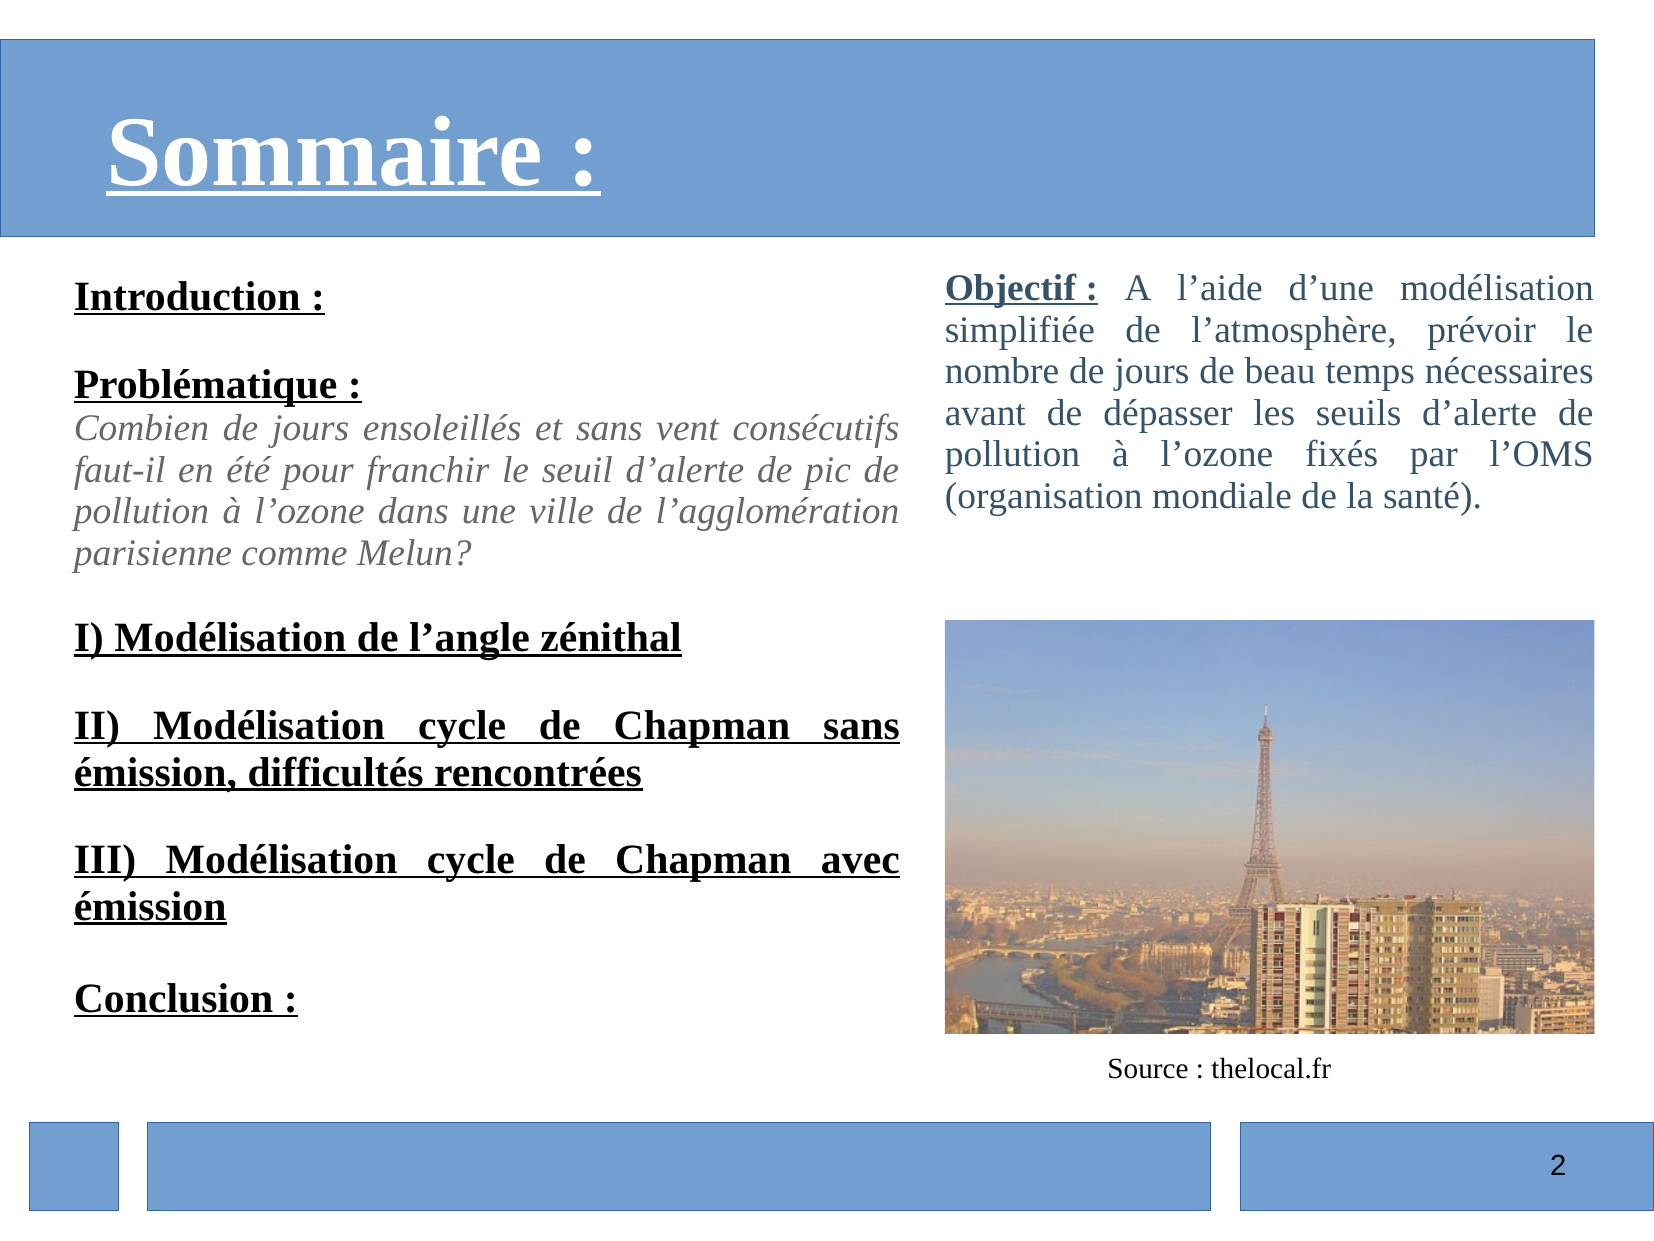

# Sommaire :
Introduction :
Problématique :
Combien de jours ensoleillés et sans vent consécutifs faut-il en été pour franchir le seuil d’alerte de pic de pollution à l’ozone dans une ville de l’agglomération parisienne comme Melun?
I) Modélisation de l’angle zénithal
II) Modélisation cycle de Chapman sans émission, difficultés rencontrées
III) Modélisation cycle de Chapman avec émission
Conclusion :
Objectif : A l’aide d’une modélisation simplifiée de l’atmosphère, prévoir le nombre de jours de beau temps nécessaires avant de dépasser les seuils d’alerte de pollution à l’ozone fixés par l’OMS (organisation mondiale de la santé).
Source : thelocal.fr
2